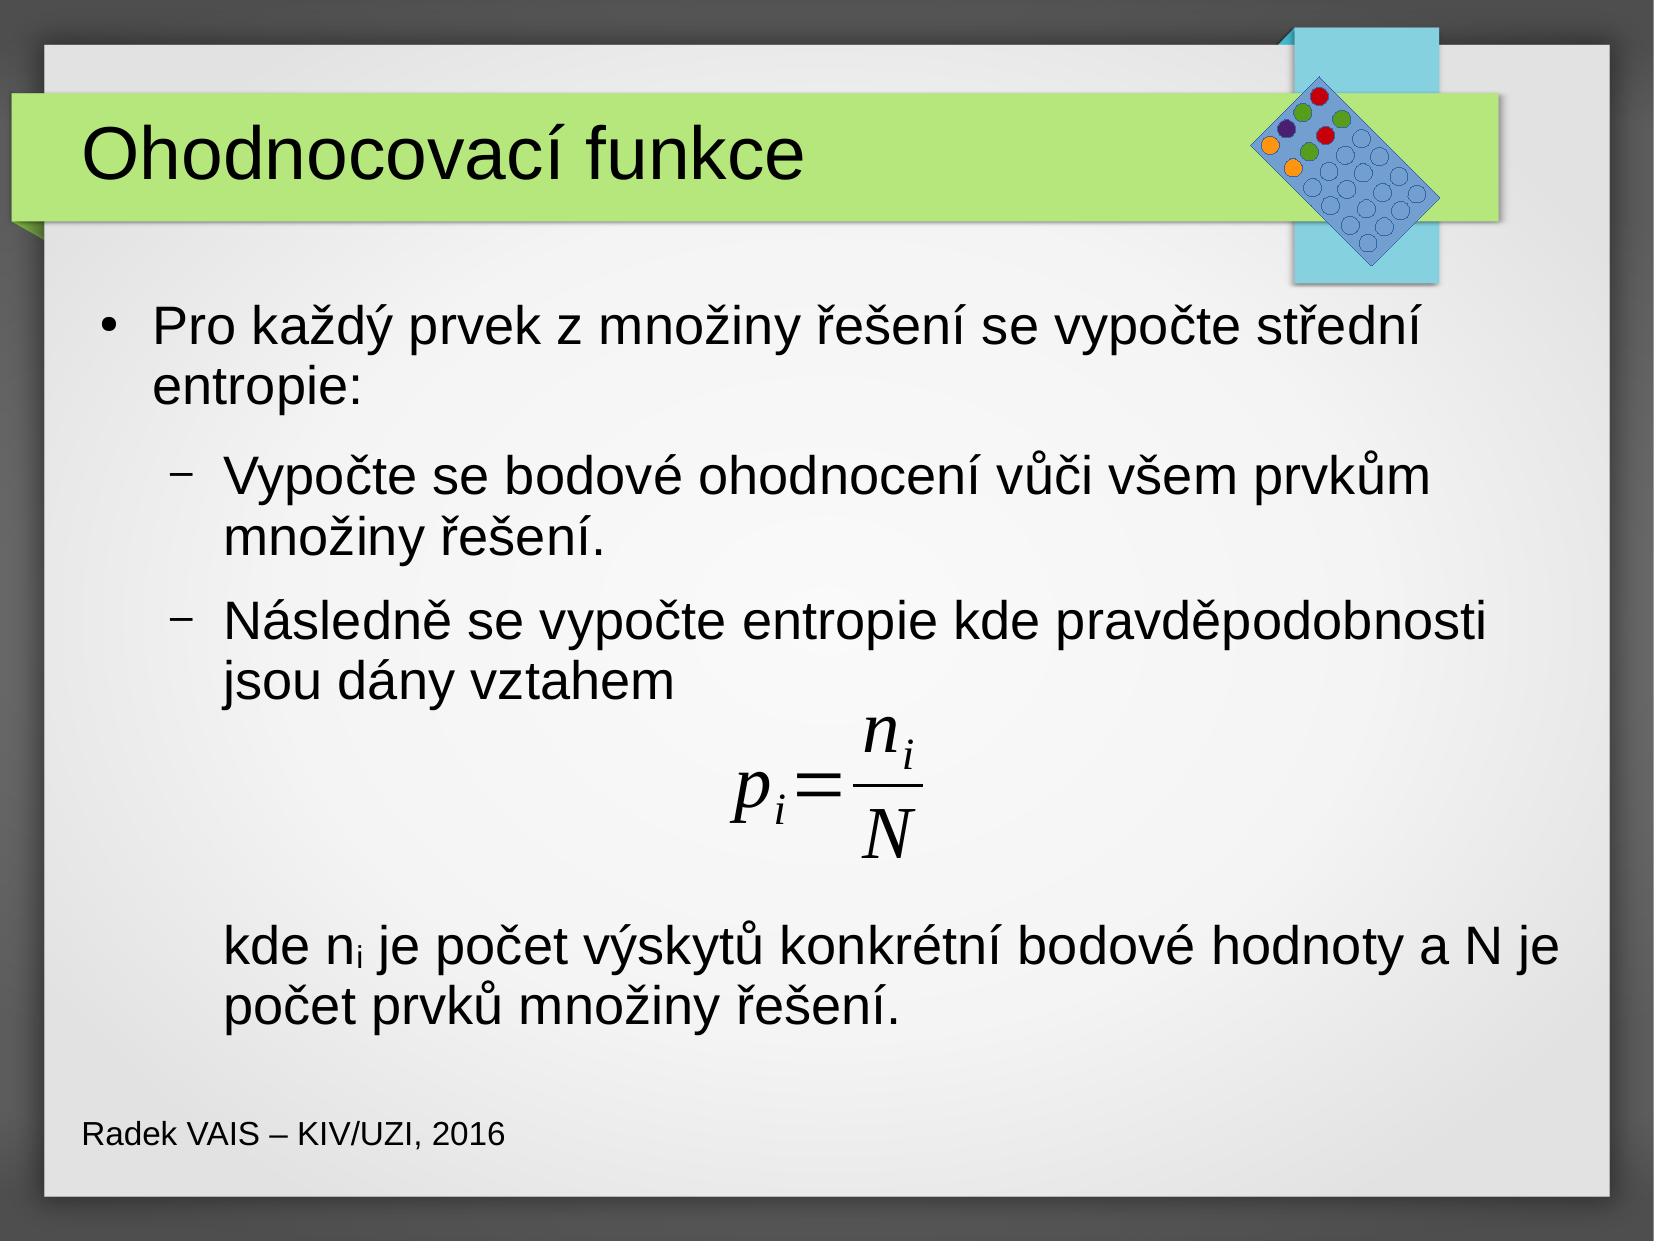

# Ohodnocovací funkce
Pro každý prvek z množiny řešení se vypočte střední entropie:
Vypočte se bodové ohodnocení vůči všem prvkům množiny řešení.
Následně se vypočte entropie kde pravděpodobnosti jsou dány vztahem
kde ni je počet výskytů konkrétní bodové hodnoty a N je počet prvků množiny řešení.
Radek VAIS – KIV/UZI, 2016